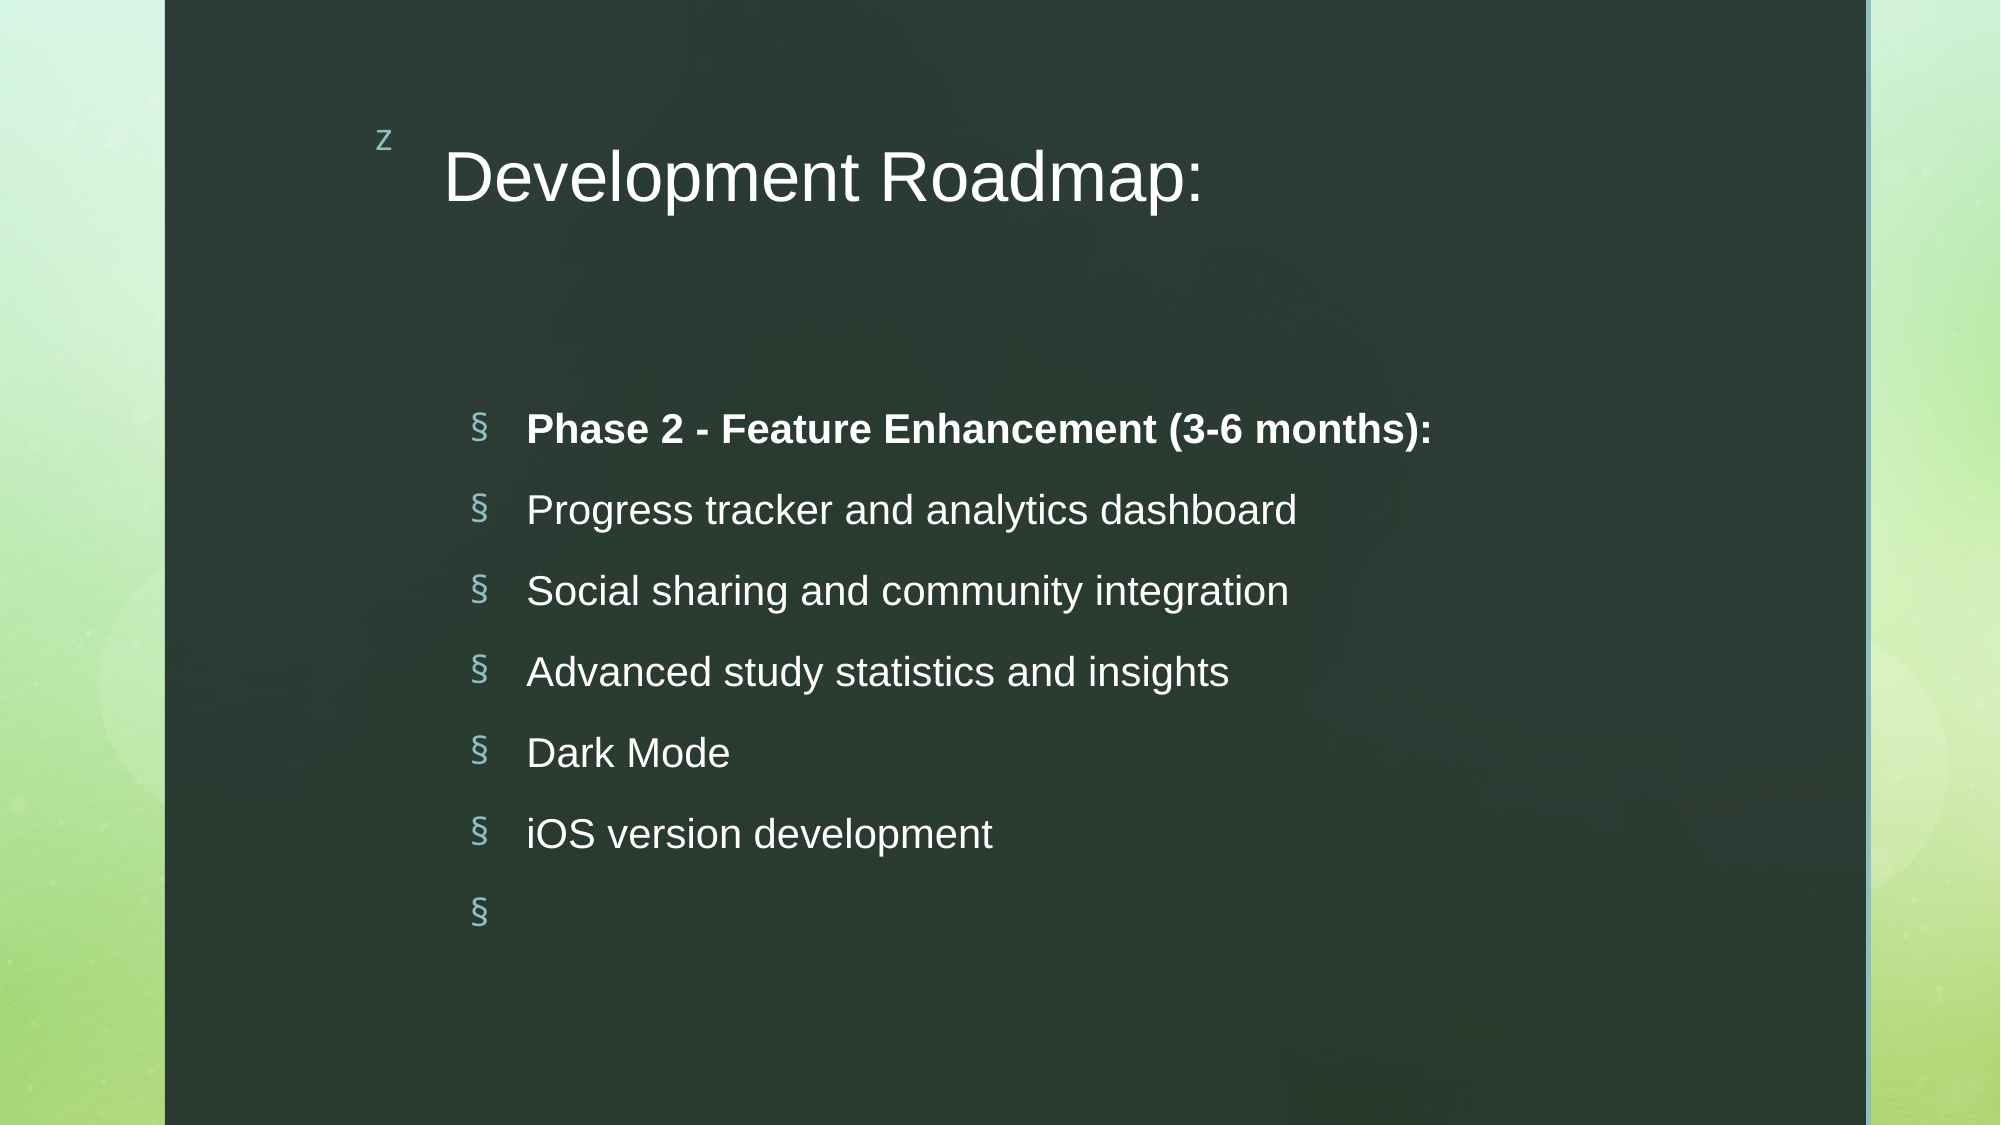

# Development Roadmap:
Phase 2 - Feature Enhancement (3-6 months):
Progress tracker and analytics dashboard
Social sharing and community integration
Advanced study statistics and insights
Dark Mode
iOS version development